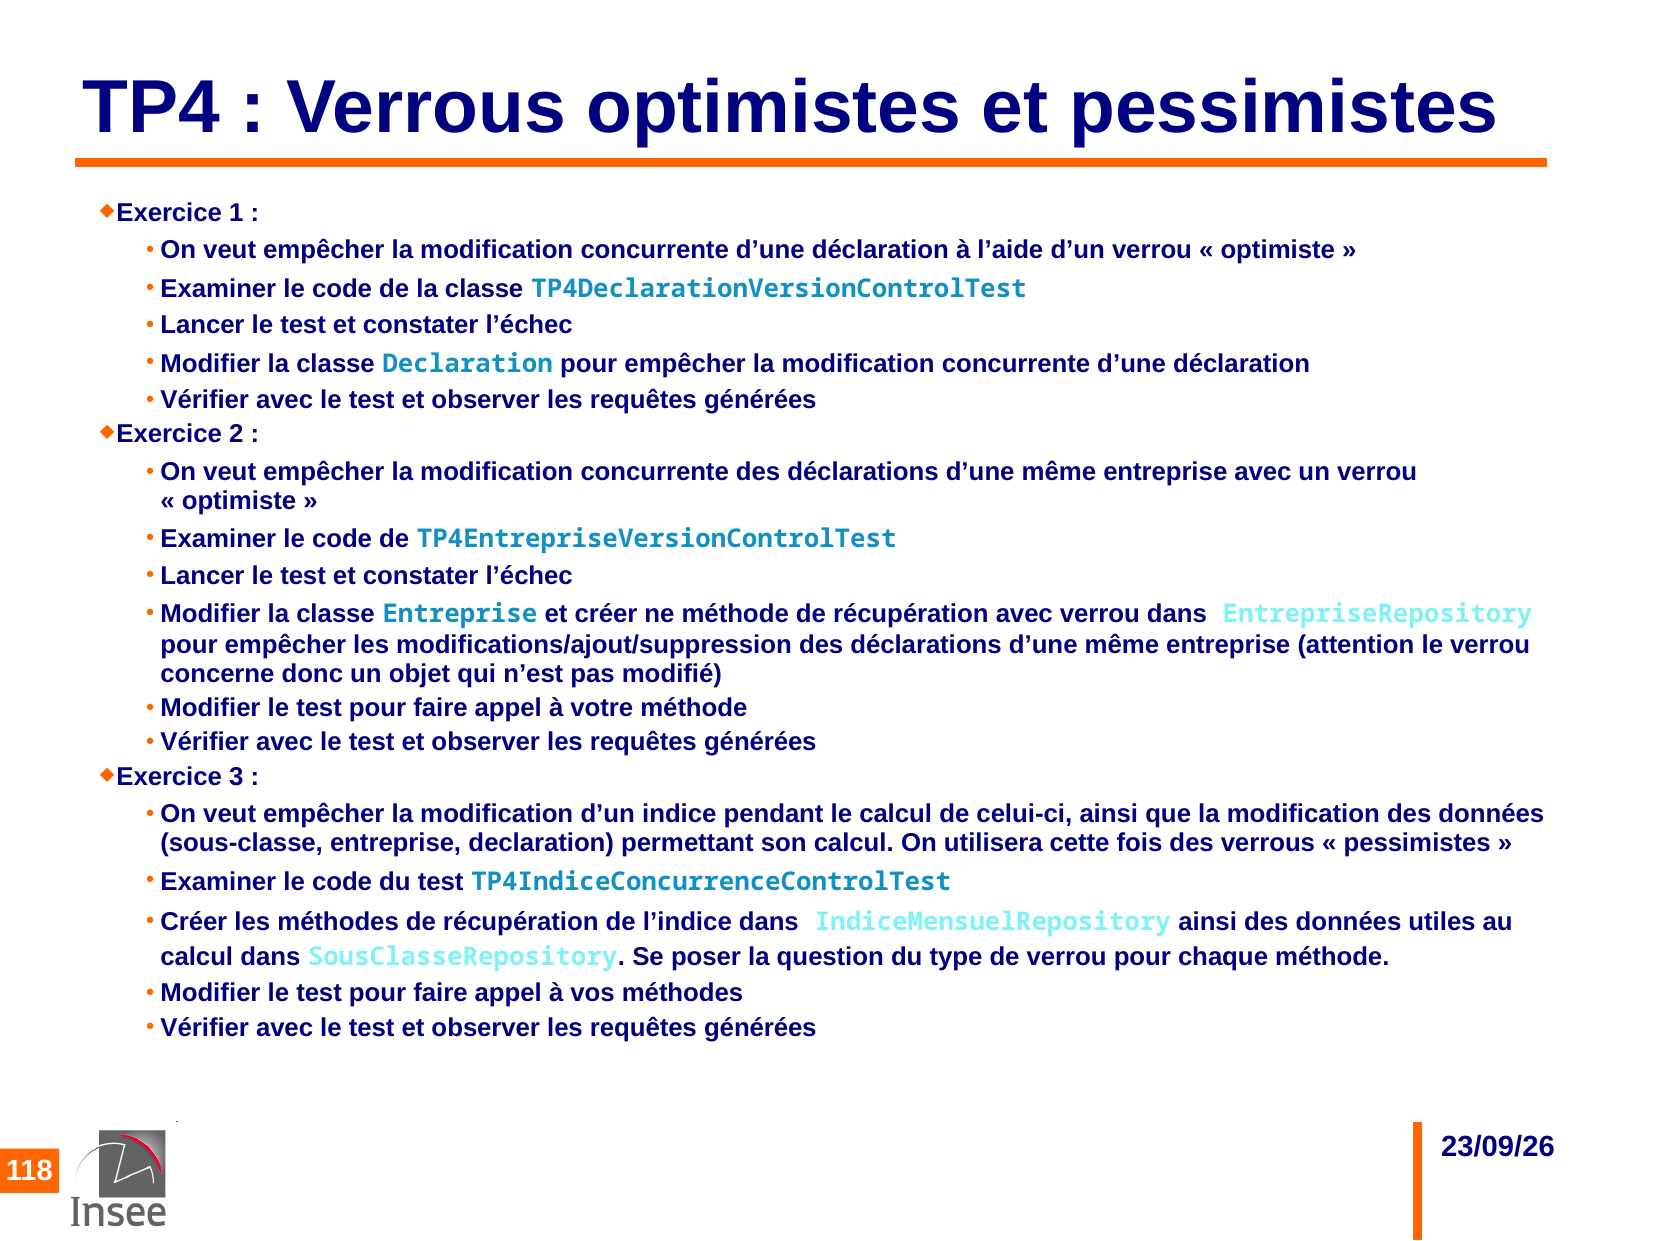

# TP4 : Verrous optimistes et pessimistes
Exercice 1 :
On veut empêcher la modification concurrente d’une déclaration à l’aide d’un verrou « optimiste »
Examiner le code de la classe TP4DeclarationVersionControlTest
Lancer le test et constater l’échec
Modifier la classe Declaration pour empêcher la modification concurrente d’une déclaration
Vérifier avec le test et observer les requêtes générées
Exercice 2 :
On veut empêcher la modification concurrente des déclarations d’une même entreprise avec un verrou « optimiste »
Examiner le code de TP4EntrepriseVersionControlTest
Lancer le test et constater l’échec
Modifier la classe Entreprise et créer ne méthode de récupération avec verrou dans EntrepriseRepository pour empêcher les modifications/ajout/suppression des déclarations d’une même entreprise (attention le verrou concerne donc un objet qui n’est pas modifié)
Modifier le test pour faire appel à votre méthode
Vérifier avec le test et observer les requêtes générées
Exercice 3 :
On veut empêcher la modification d’un indice pendant le calcul de celui-ci, ainsi que la modification des données (sous-classe, entreprise, declaration) permettant son calcul. On utilisera cette fois des verrous « pessimistes »
Examiner le code du test TP4IndiceConcurrenceControlTest
Créer les méthodes de récupération de l’indice dans IndiceMensuelRepository ainsi des données utiles au calcul dans SousClasseRepository. Se poser la question du type de verrou pour chaque méthode.
Modifier le test pour faire appel à vos méthodes
Vérifier avec le test et observer les requêtes générées
118